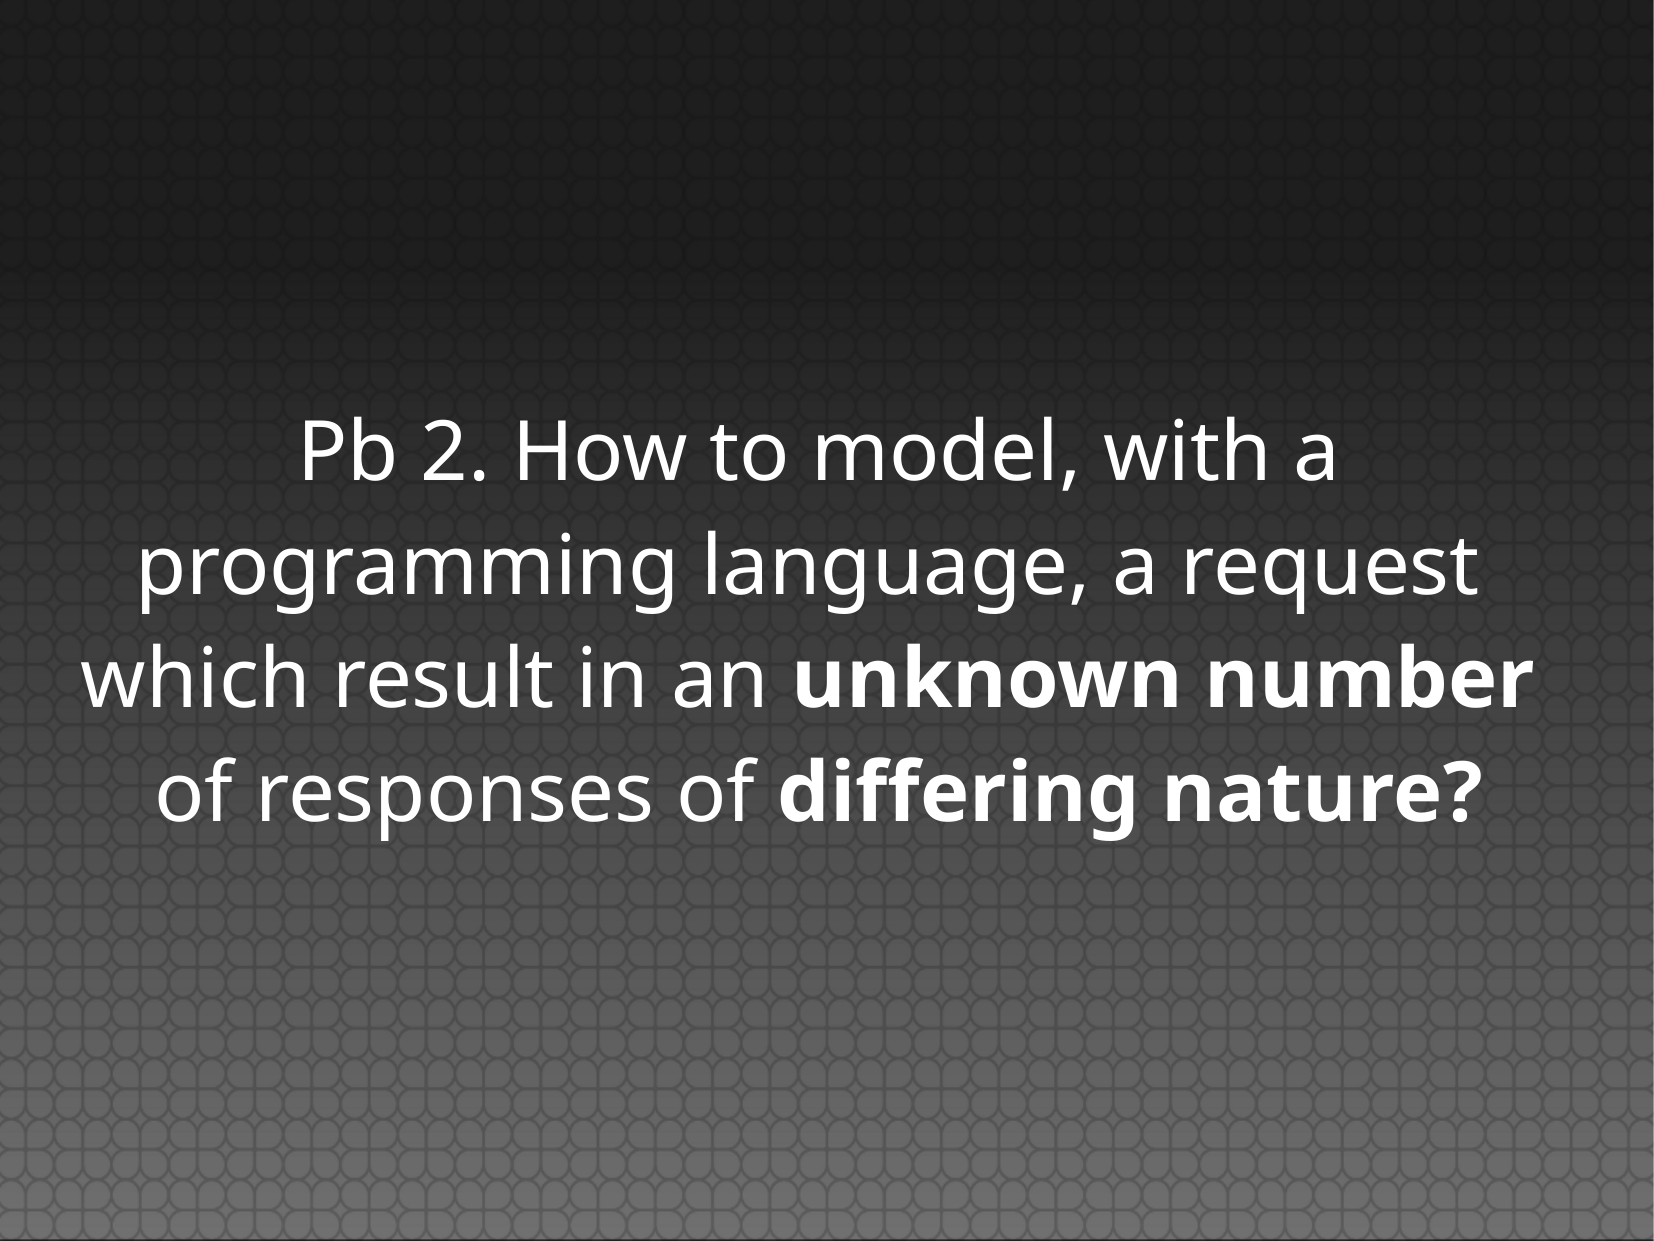

# Pb 2. How to model, with a programming language, a request which result in an unknown number of responses of differing nature?